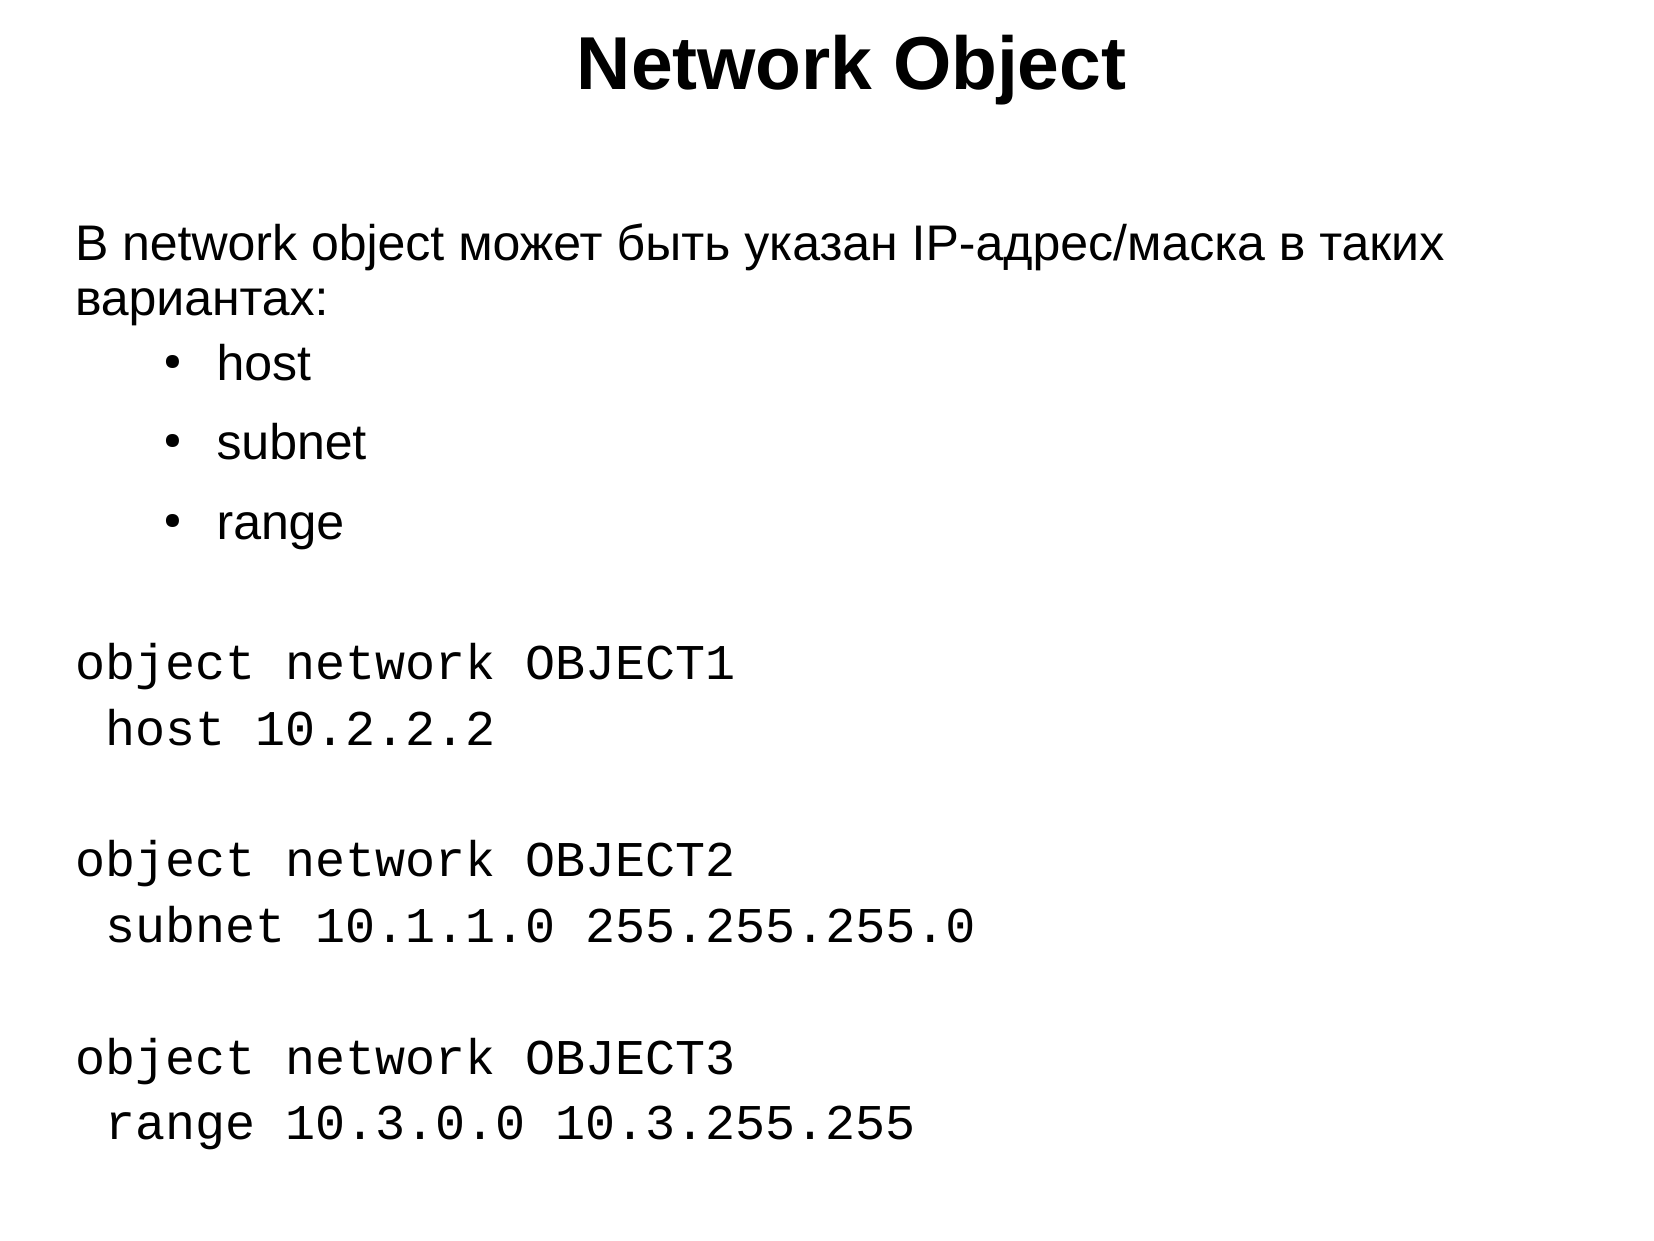

Network Object
# В network object может быть указан IP-адрес/маска в таких вариантах:
host
subnet
range
object network OBJECT1
 host 10.2.2.2
object network OBJECT2
 subnet 10.1.1.0 255.255.255.0
object network OBJECT3
 range 10.3.0.0 10.3.255.255